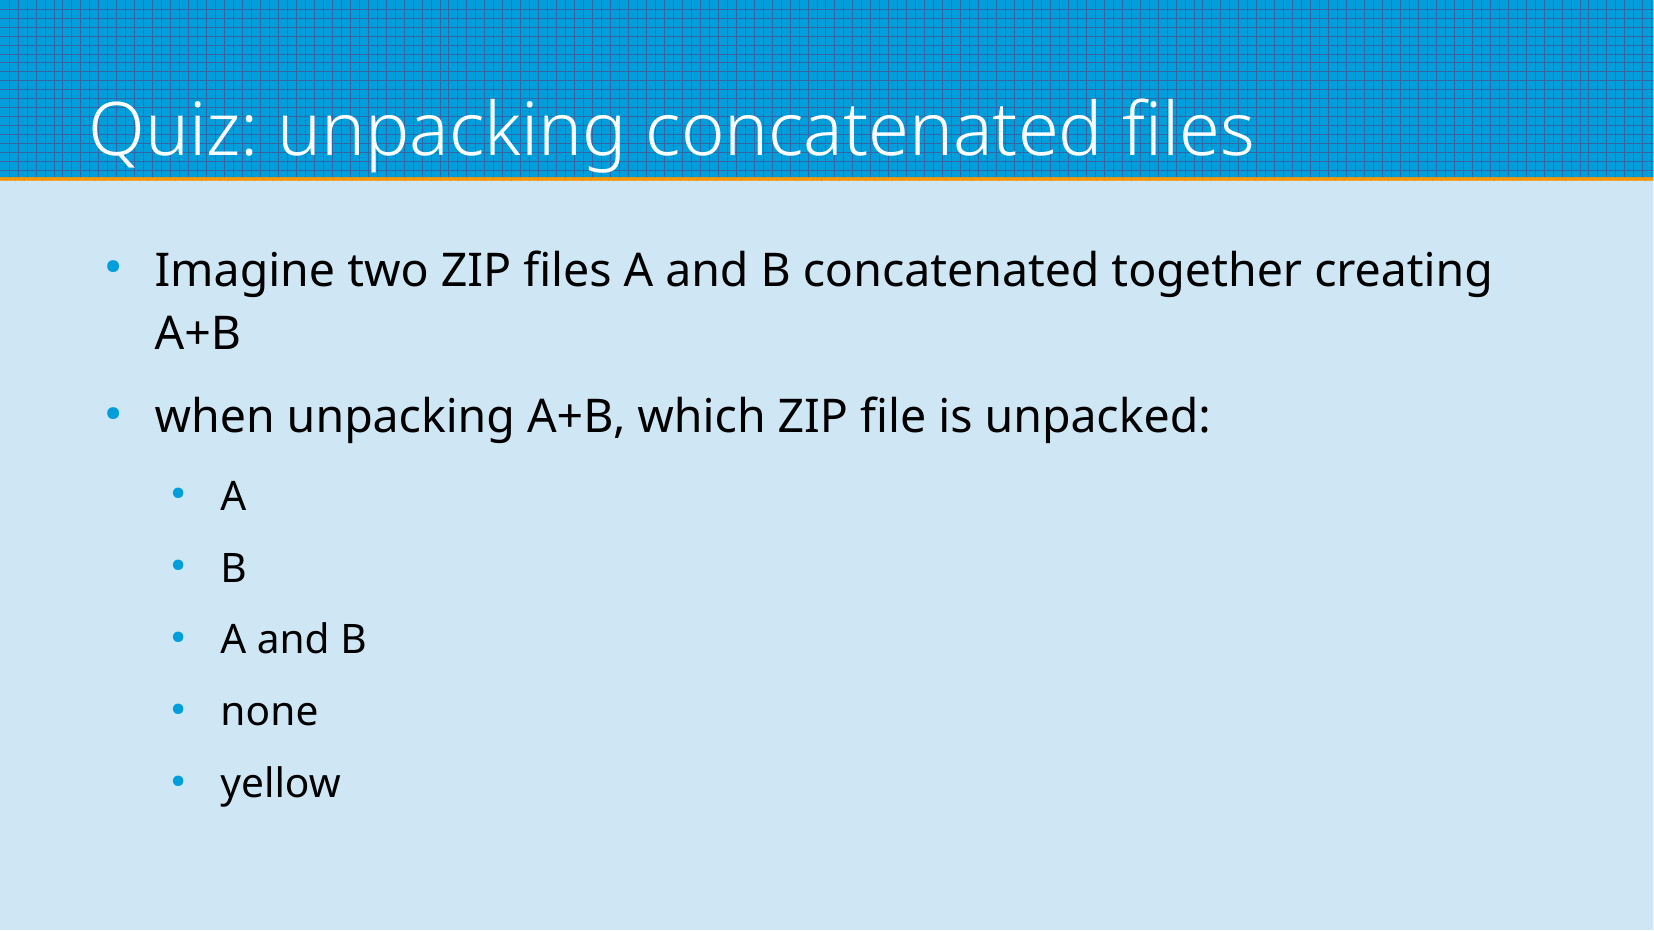

# Quiz: unpacking concatenated files
Imagine two ZIP files A and B concatenated together creating A+B
when unpacking A+B, which ZIP file is unpacked:
A
B
A and B
none
yellow